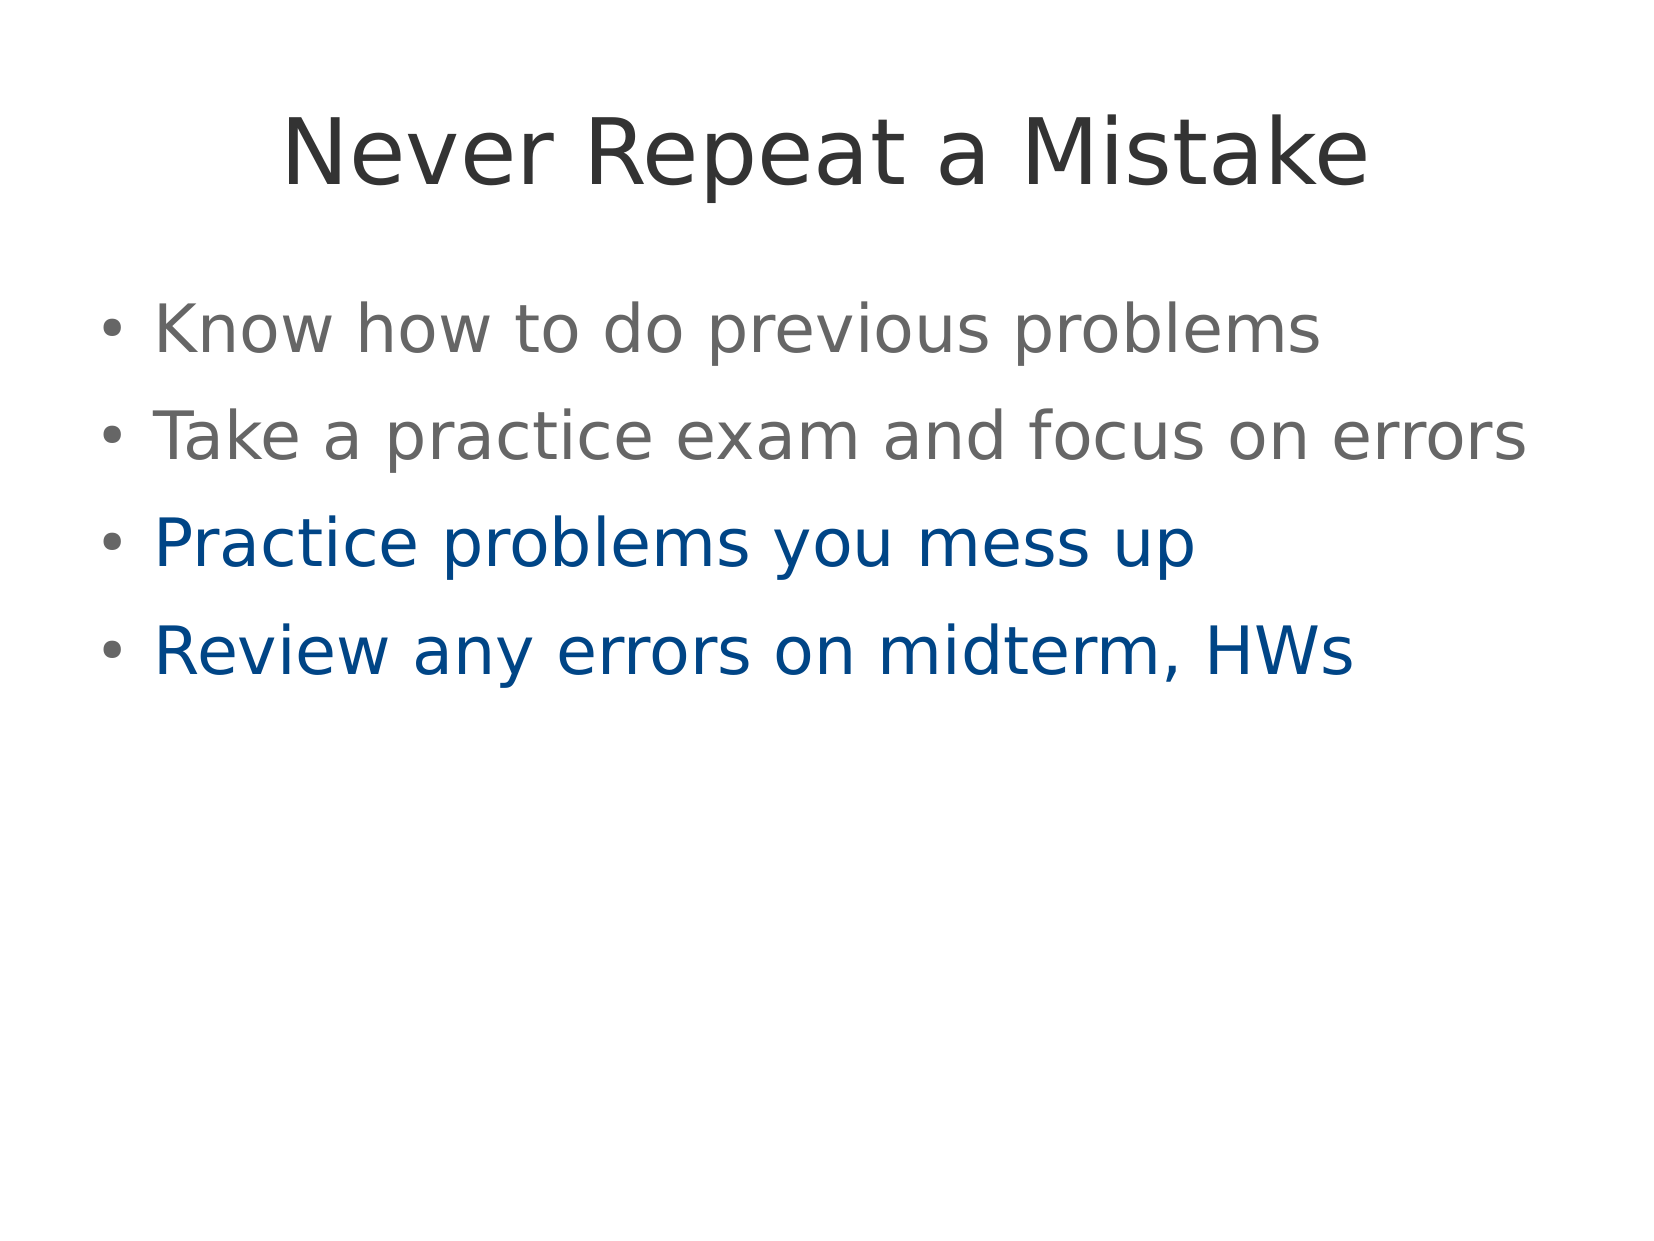

# Never Repeat a Mistake
Know how to do previous problems
Take a practice exam and focus on errors
Practice problems you mess up
Review any errors on midterm, HWs